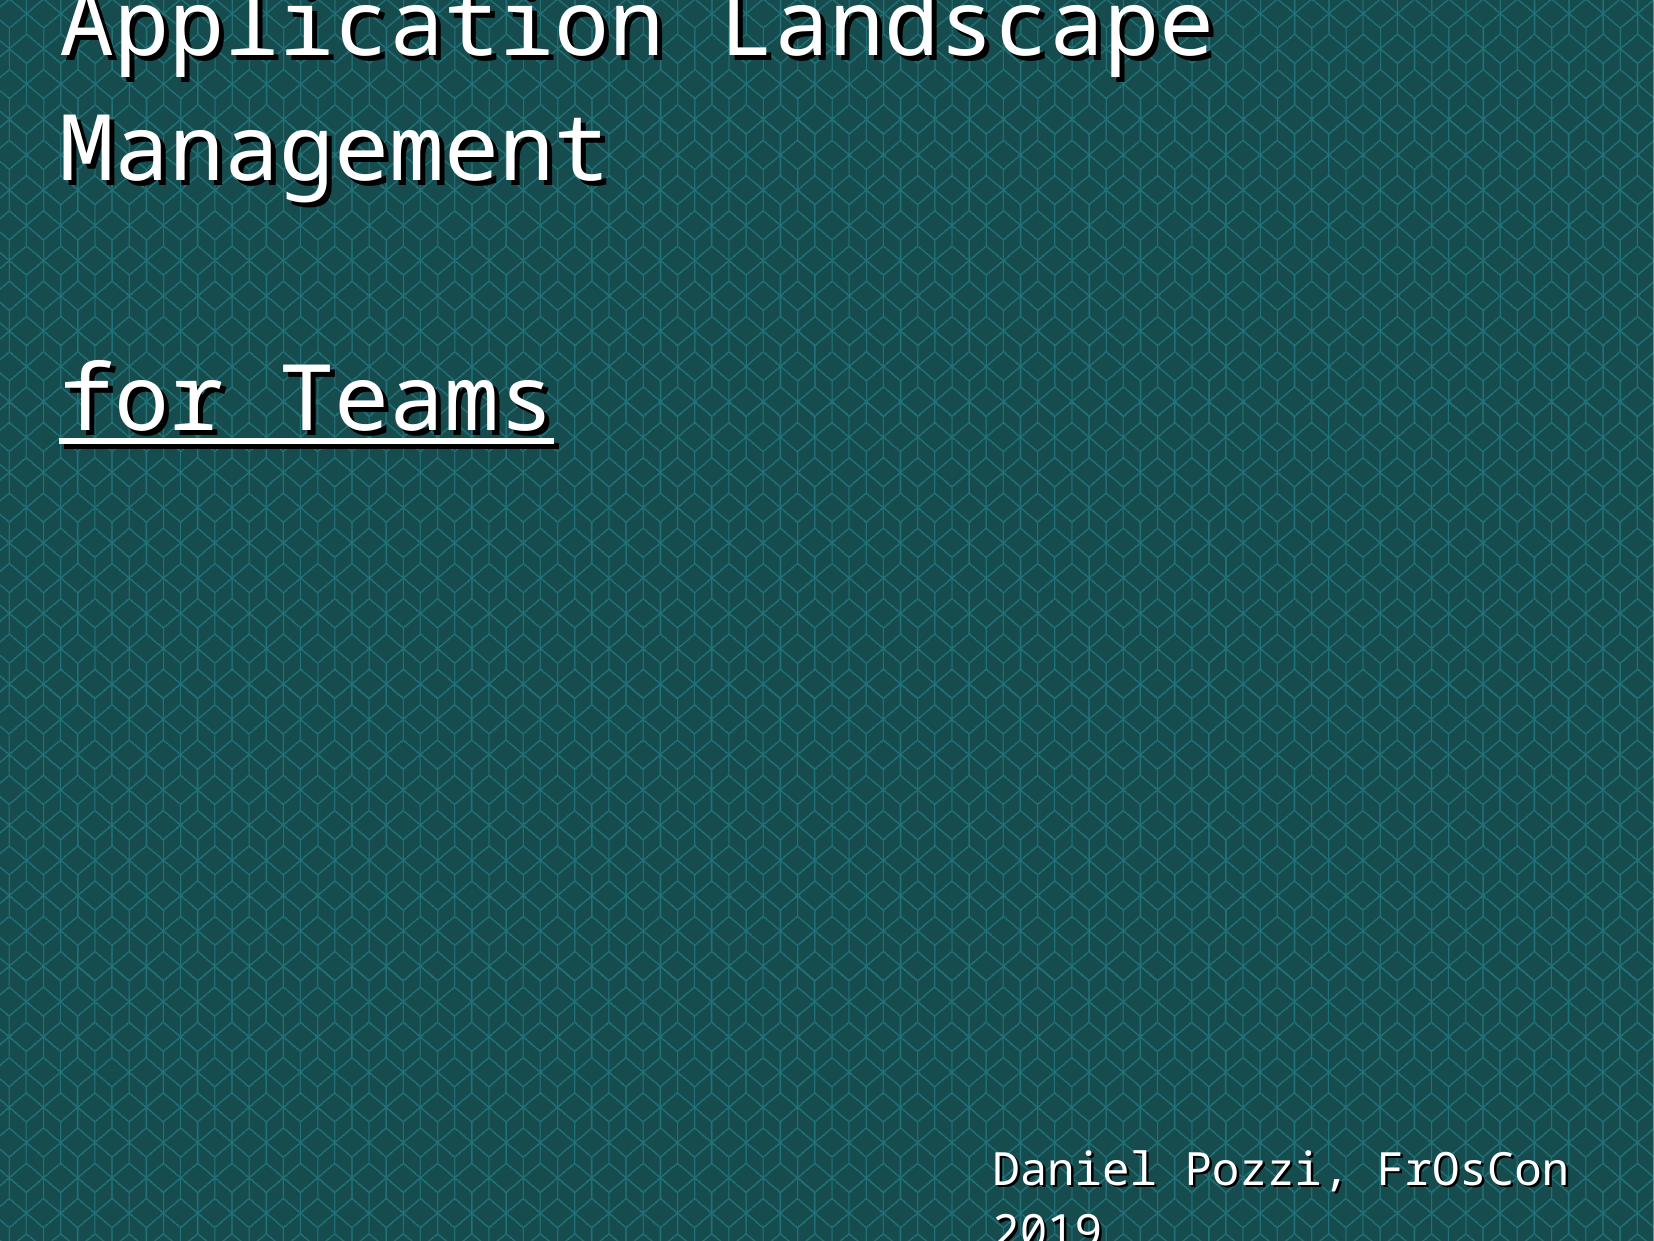

# Application Landscape Management for Teams
Daniel Pozzi, FrOsCon 2019